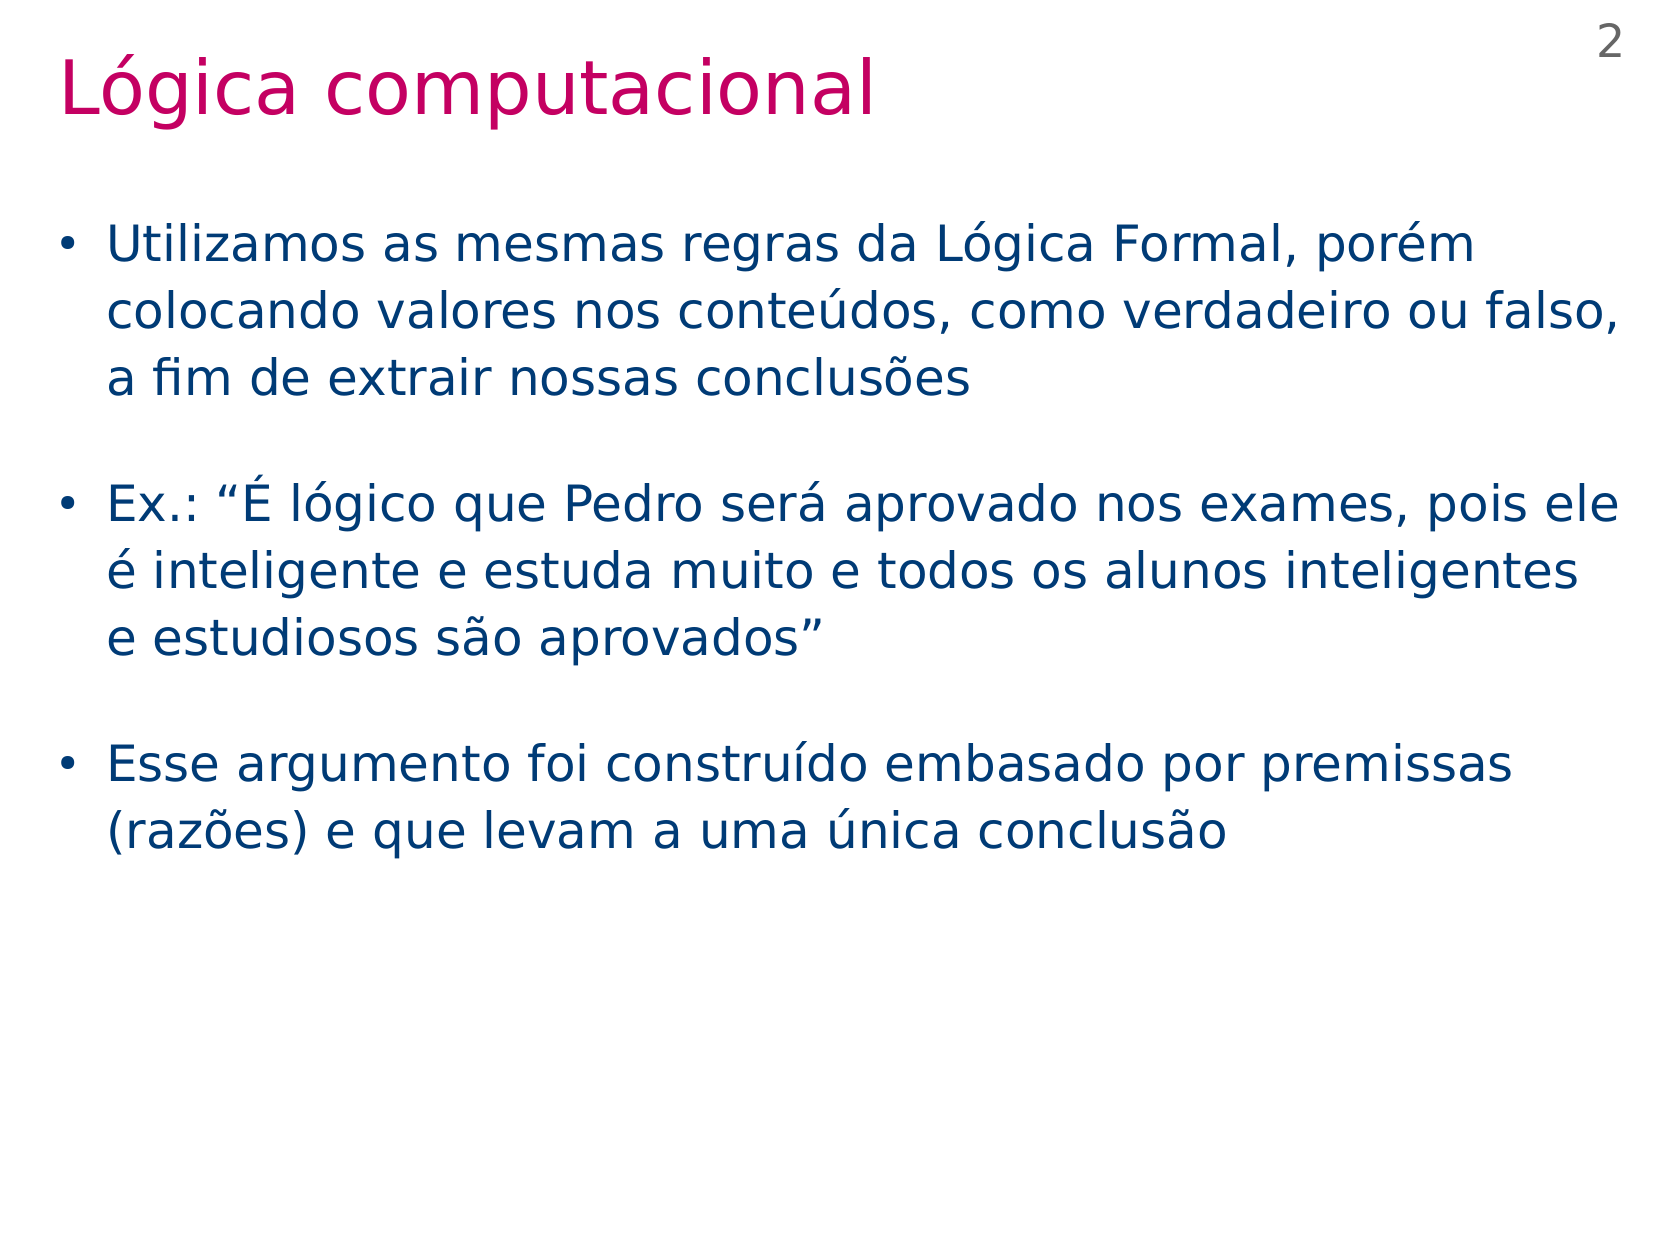

2
# Lógica computacional
Utilizamos as mesmas regras da Lógica Formal, porém colocando valores nos conteúdos, como verdadeiro ou falso, a fim de extrair nossas conclusões
Ex.: “É lógico que Pedro será aprovado nos exames, pois ele é inteligente e estuda muito e todos os alunos inteligentes e estudiosos são aprovados”
Esse argumento foi construído embasado por premissas (razões) e que levam a uma única conclusão